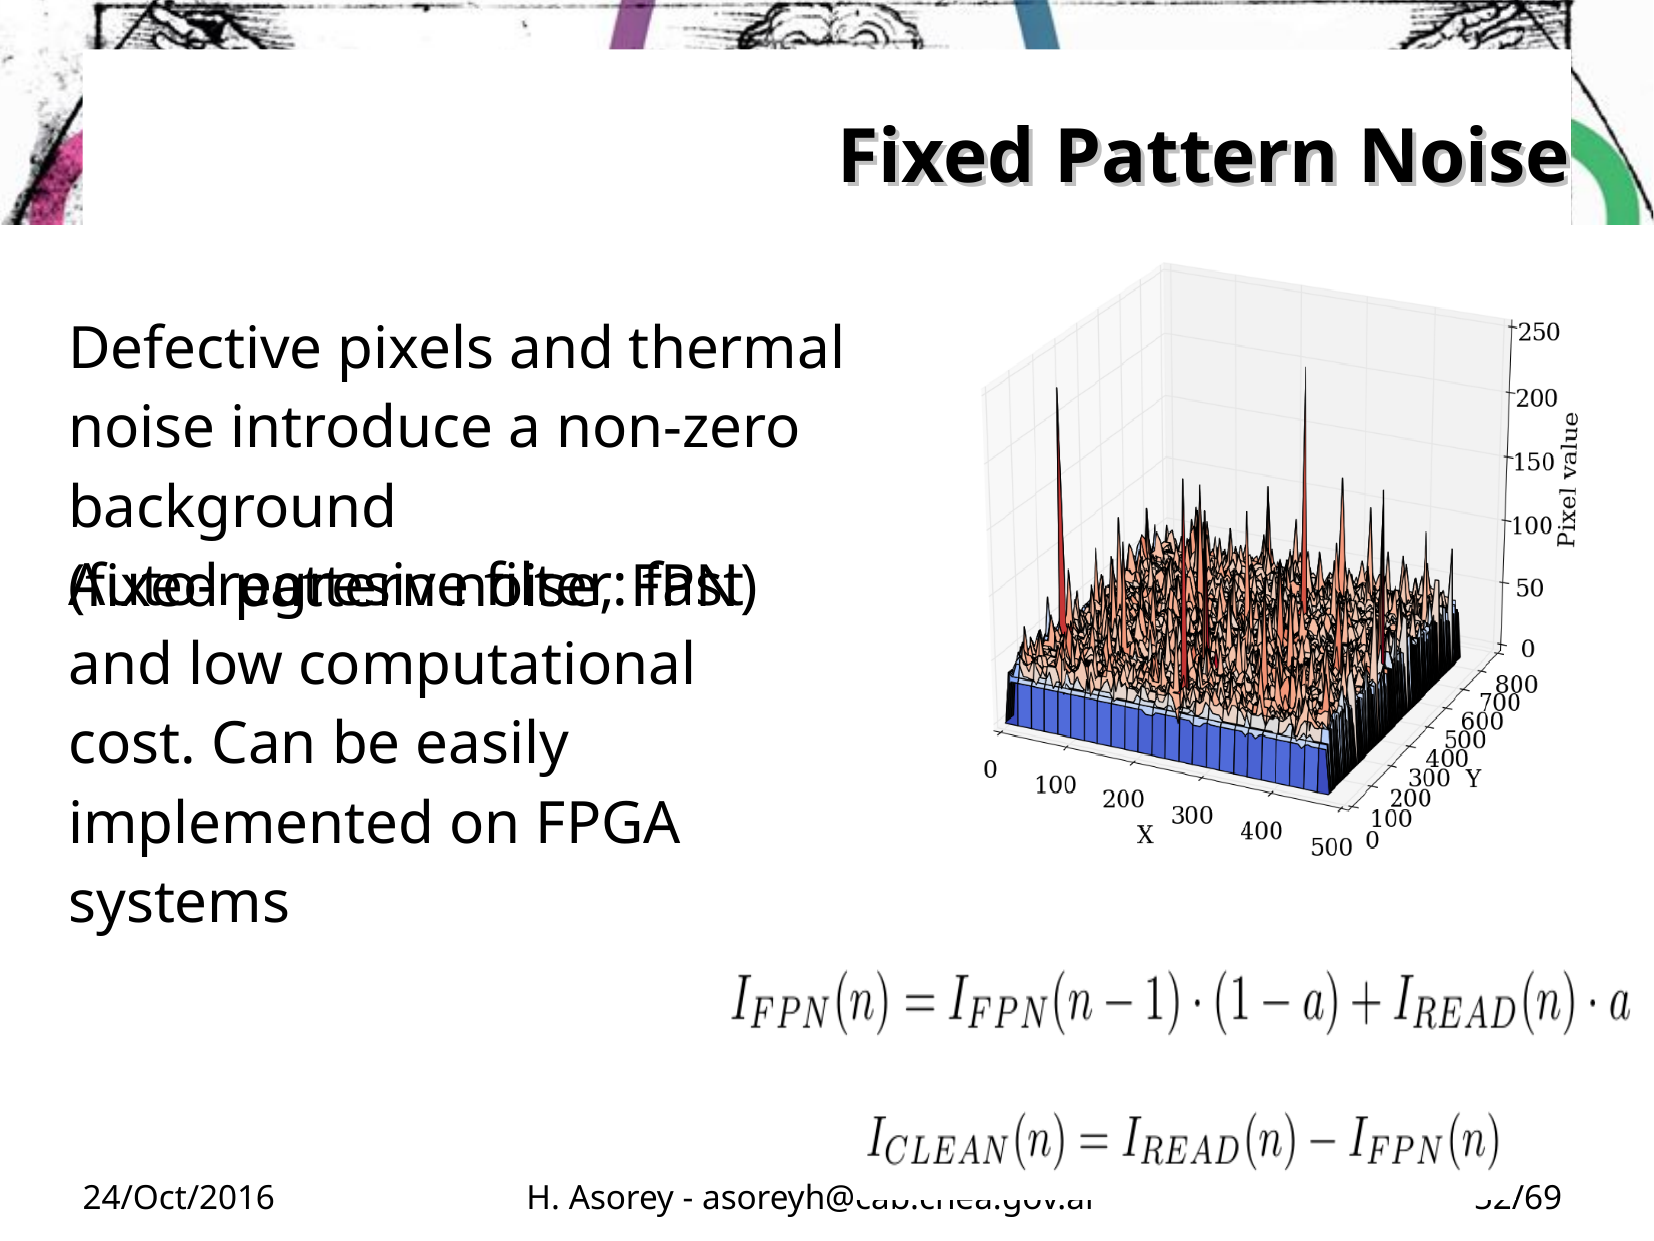

# Fixed Pattern Noise
Defective pixels and thermal noise introduce a non-zero background
(fixed pattern noise, FPN)
Auto-regresive filter: fast and low computational cost. Can be easily implemented on FPGA systems
24/Oct/2016
H. Asorey - asoreyh@cab.cnea.gov.ar
52